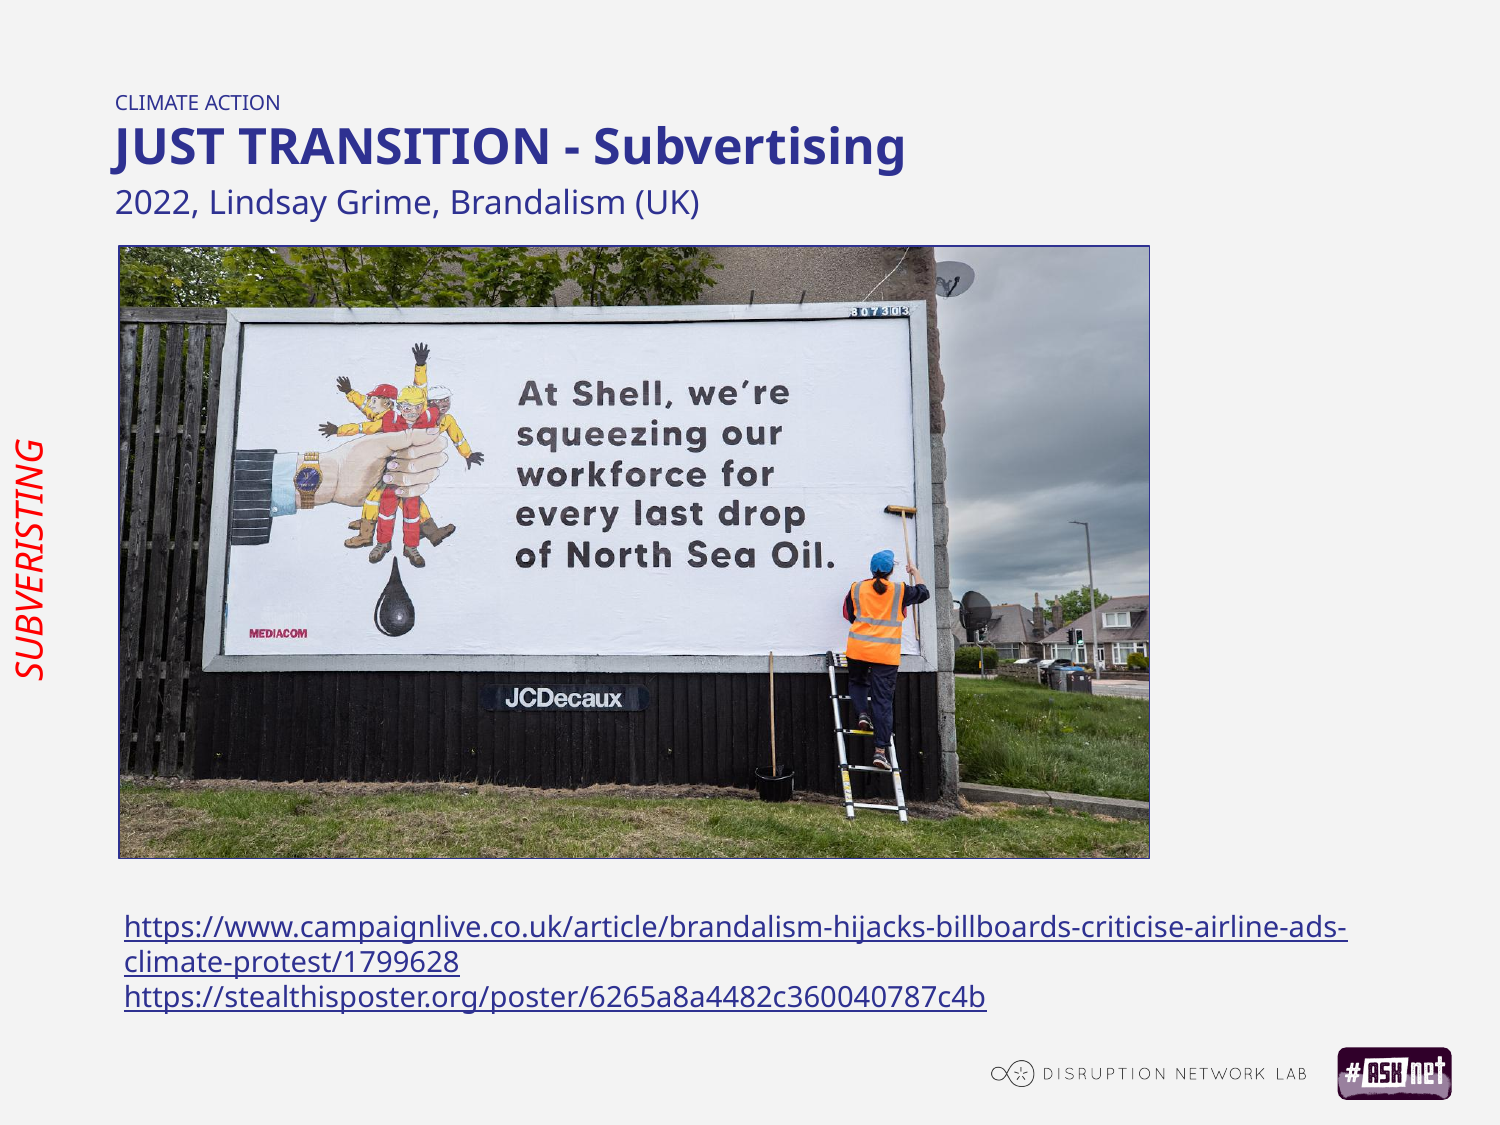

CLIMATE ACTION
JUST TRANSITION - Subvertising
2022, Lindsay Grime, Brandalism (UK)
SUBVERISTING
https://www.campaignlive.co.uk/article/brandalism-hijacks-billboards-criticise-airline-ads-climate-protest/1799628
https://stealthisposter.org/poster/6265a8a4482c360040787c4b